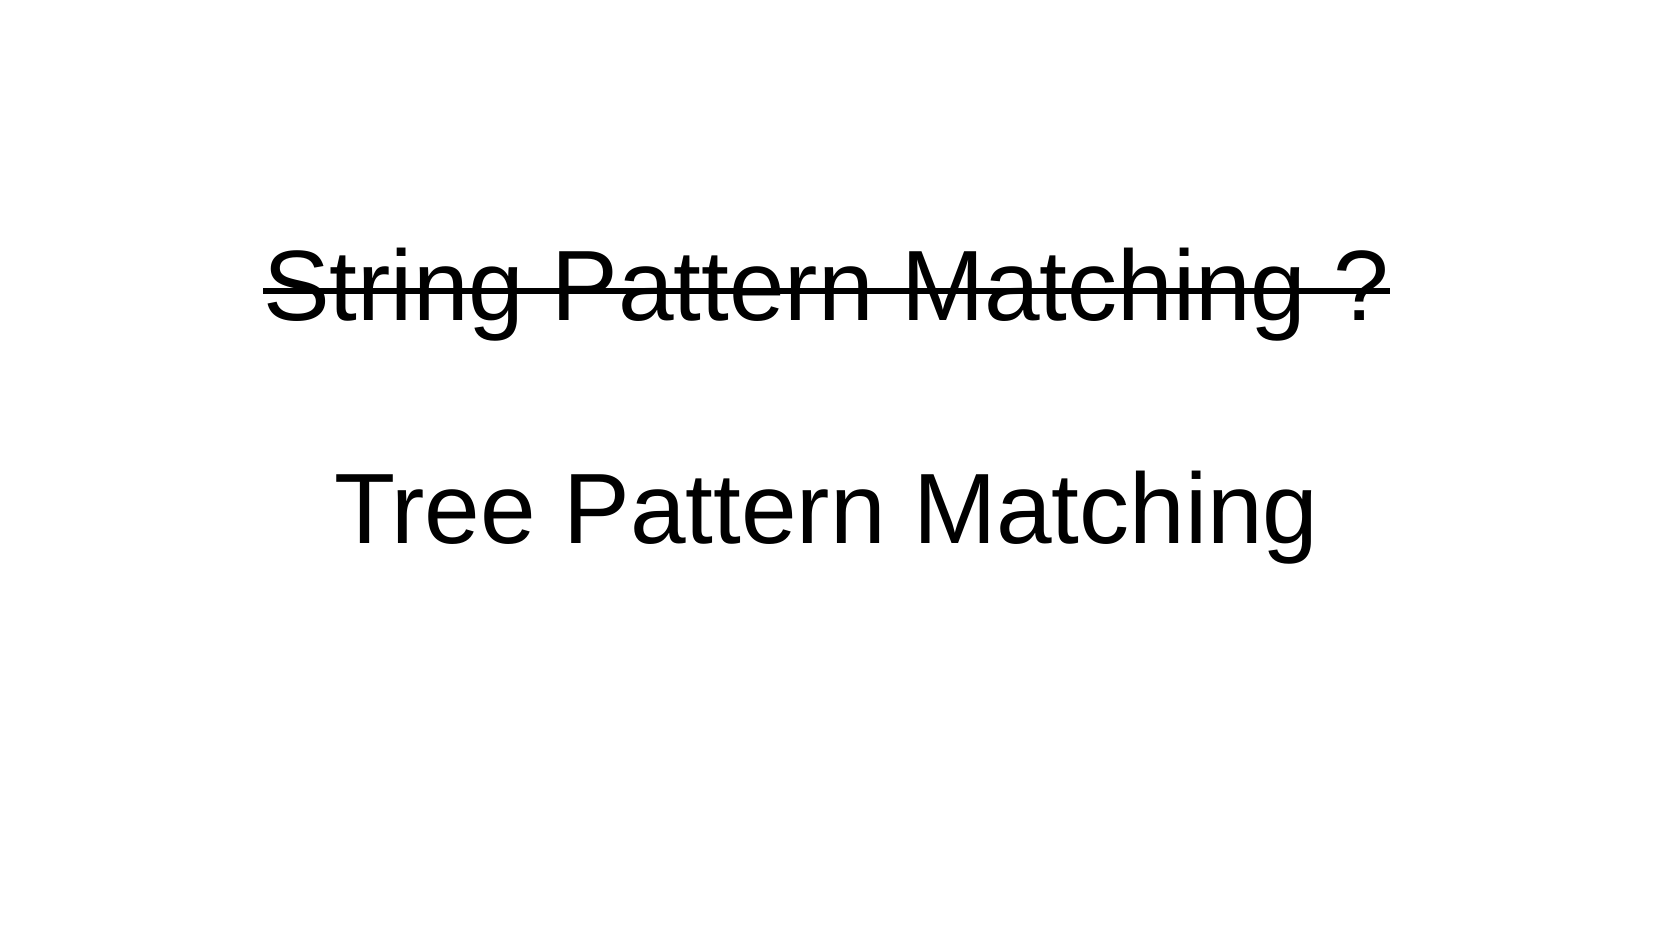

# String Pattern Matching ? Tree Pattern Matching